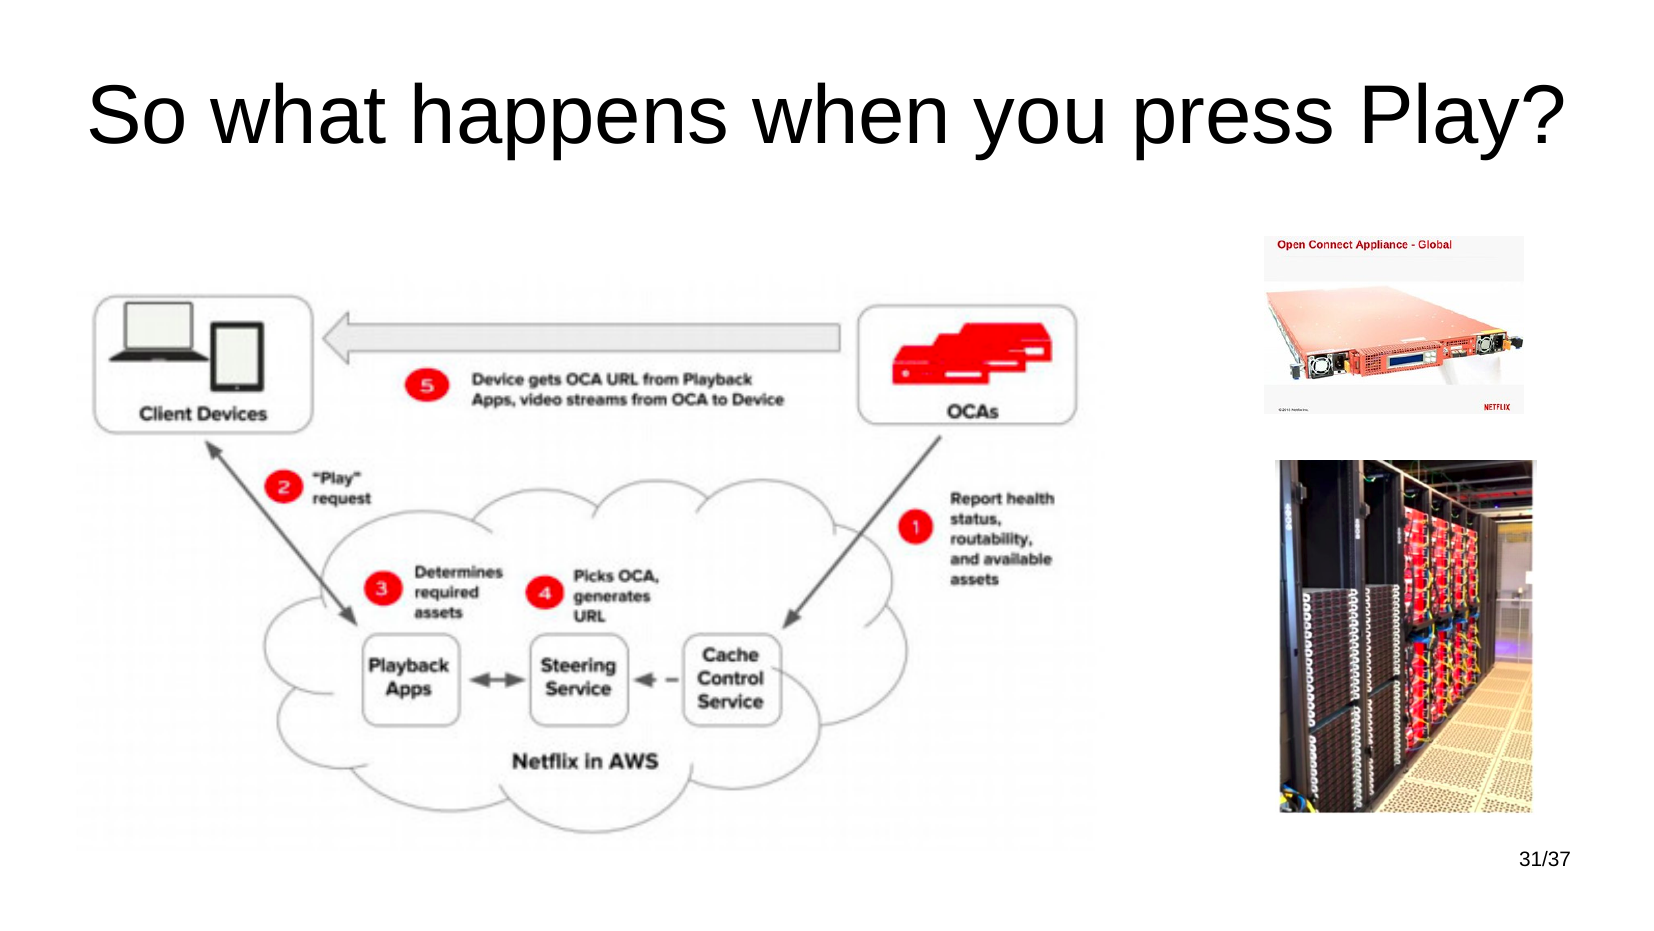

# So what happens when you press Play?
31